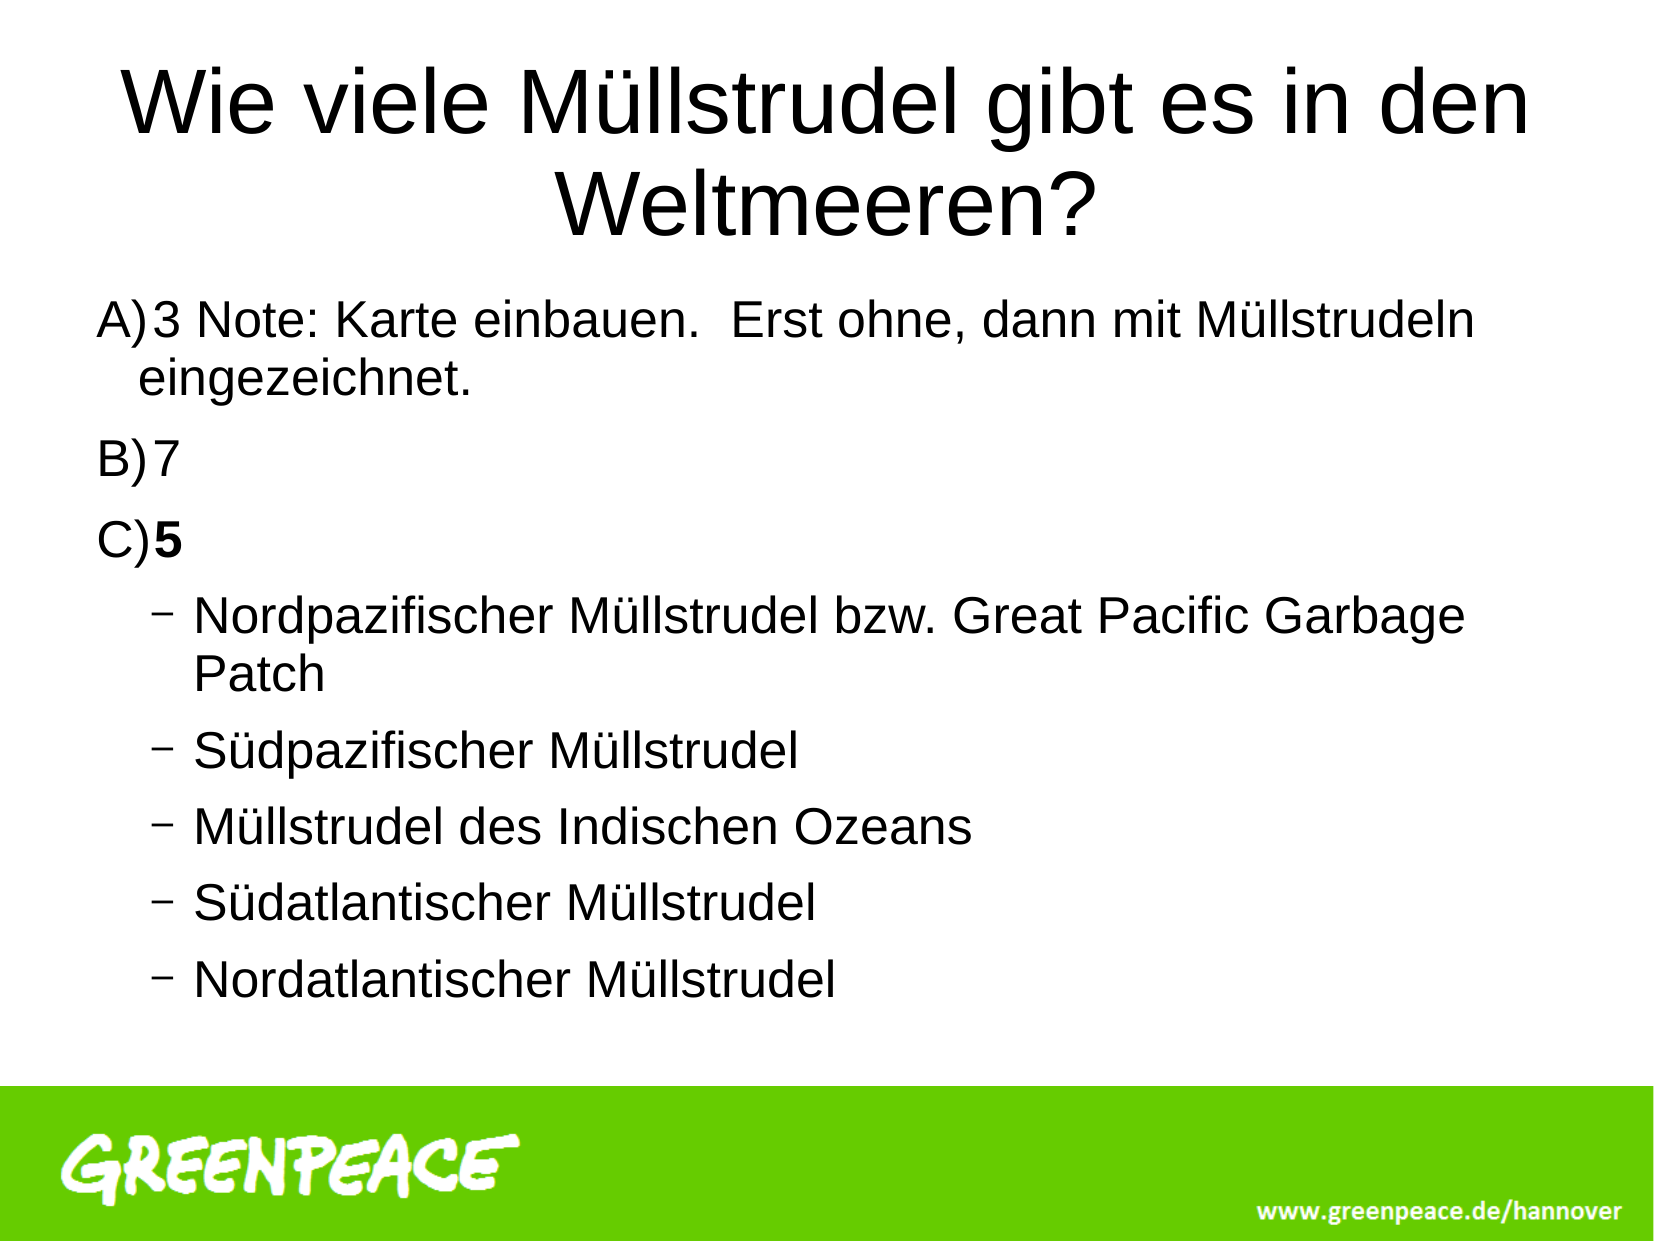

# Wie viele Müllstrudel gibt es in den Weltmeeren?
 3 Note: Karte einbauen. Erst ohne, dann mit Müllstrudeln eingezeichnet.
 7
 5
Nordpazifischer Müllstrudel bzw. Great Pacific Garbage Patch
Südpazifischer Müllstrudel
Müllstrudel des Indischen Ozeans
Südatlantischer Müllstrudel
Nordatlantischer Müllstrudel